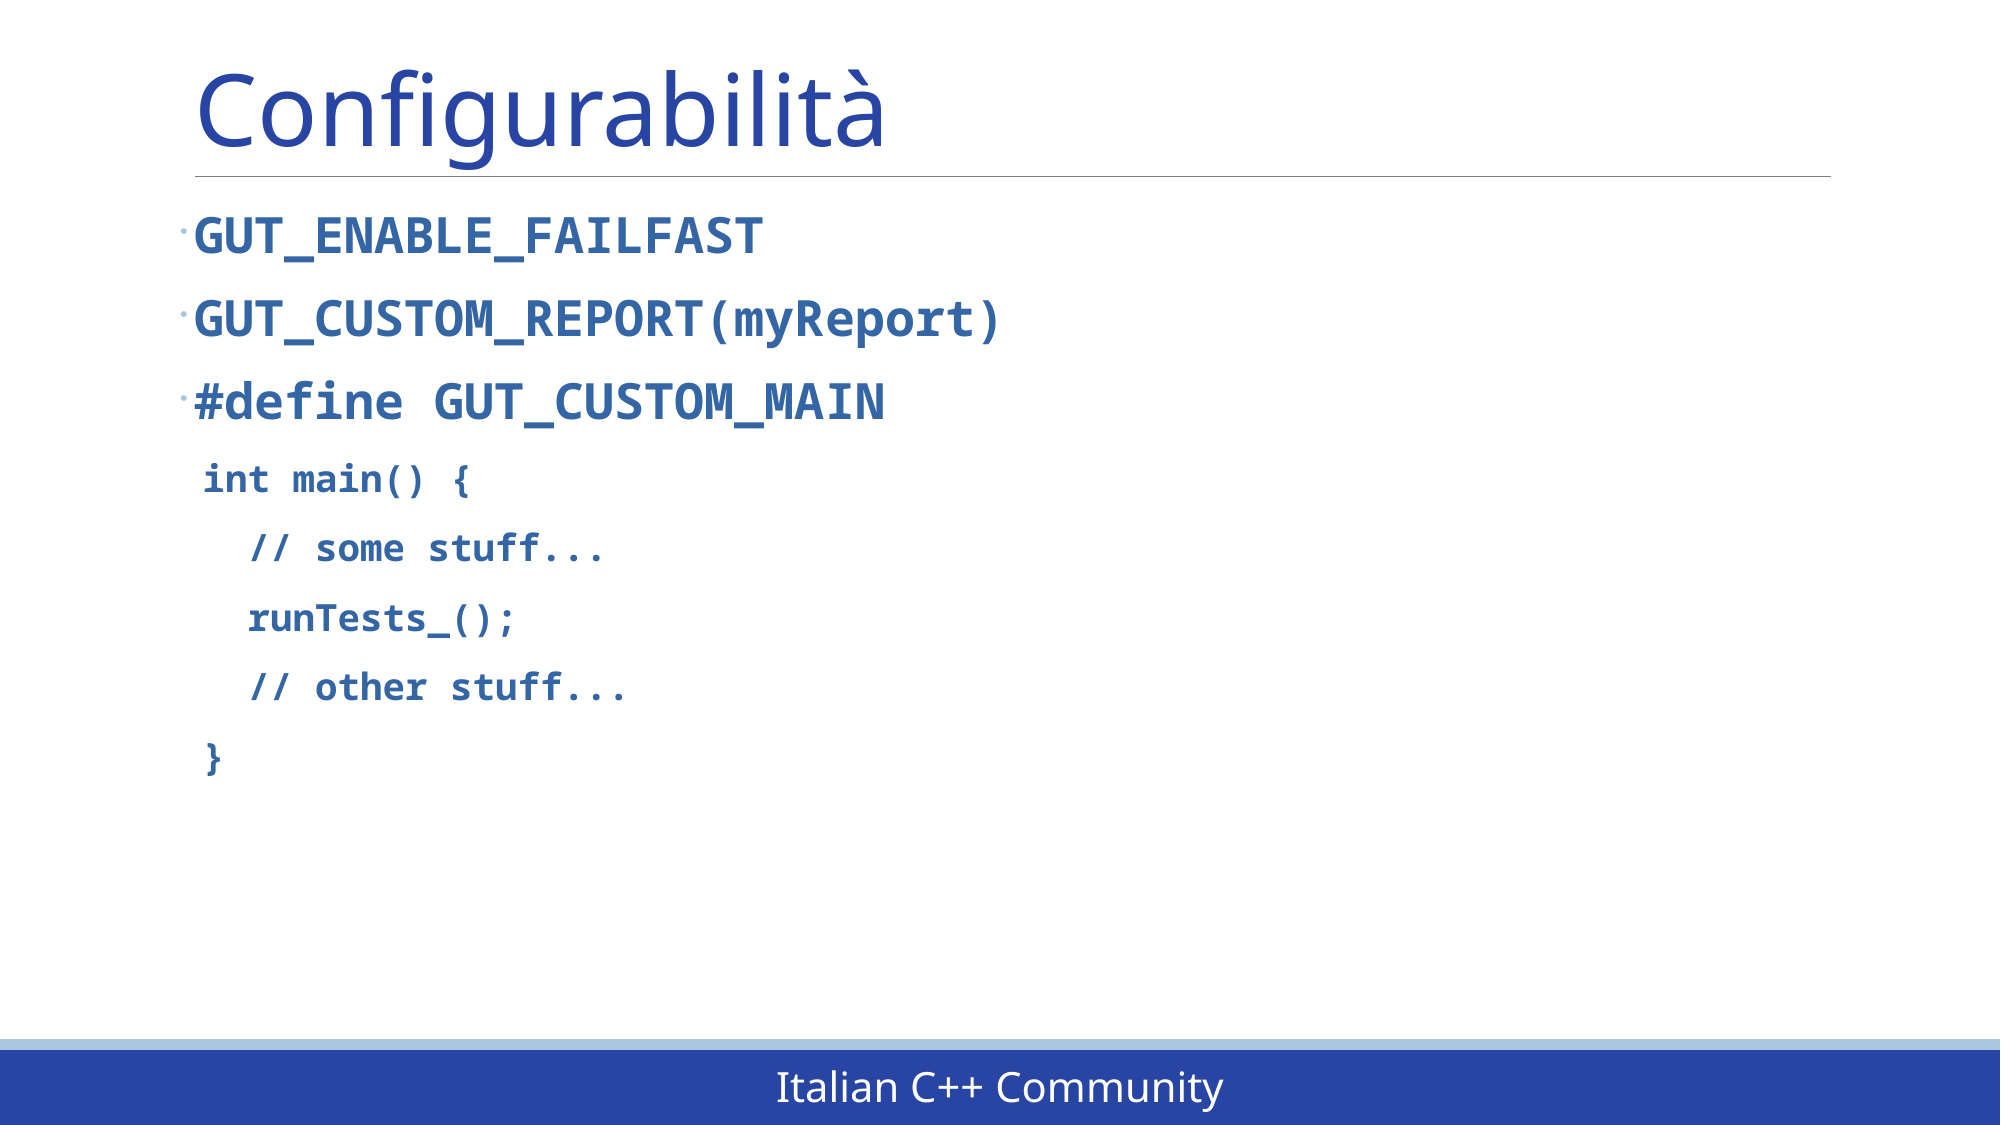

# Configurabilità
GUT_ENABLE_FAILFAST
GUT_CUSTOM_REPORT(myReport)
#define GUT_CUSTOM_MAIN
 int main() {
 // some stuff...
 runTests_();
 // other stuff...
 }